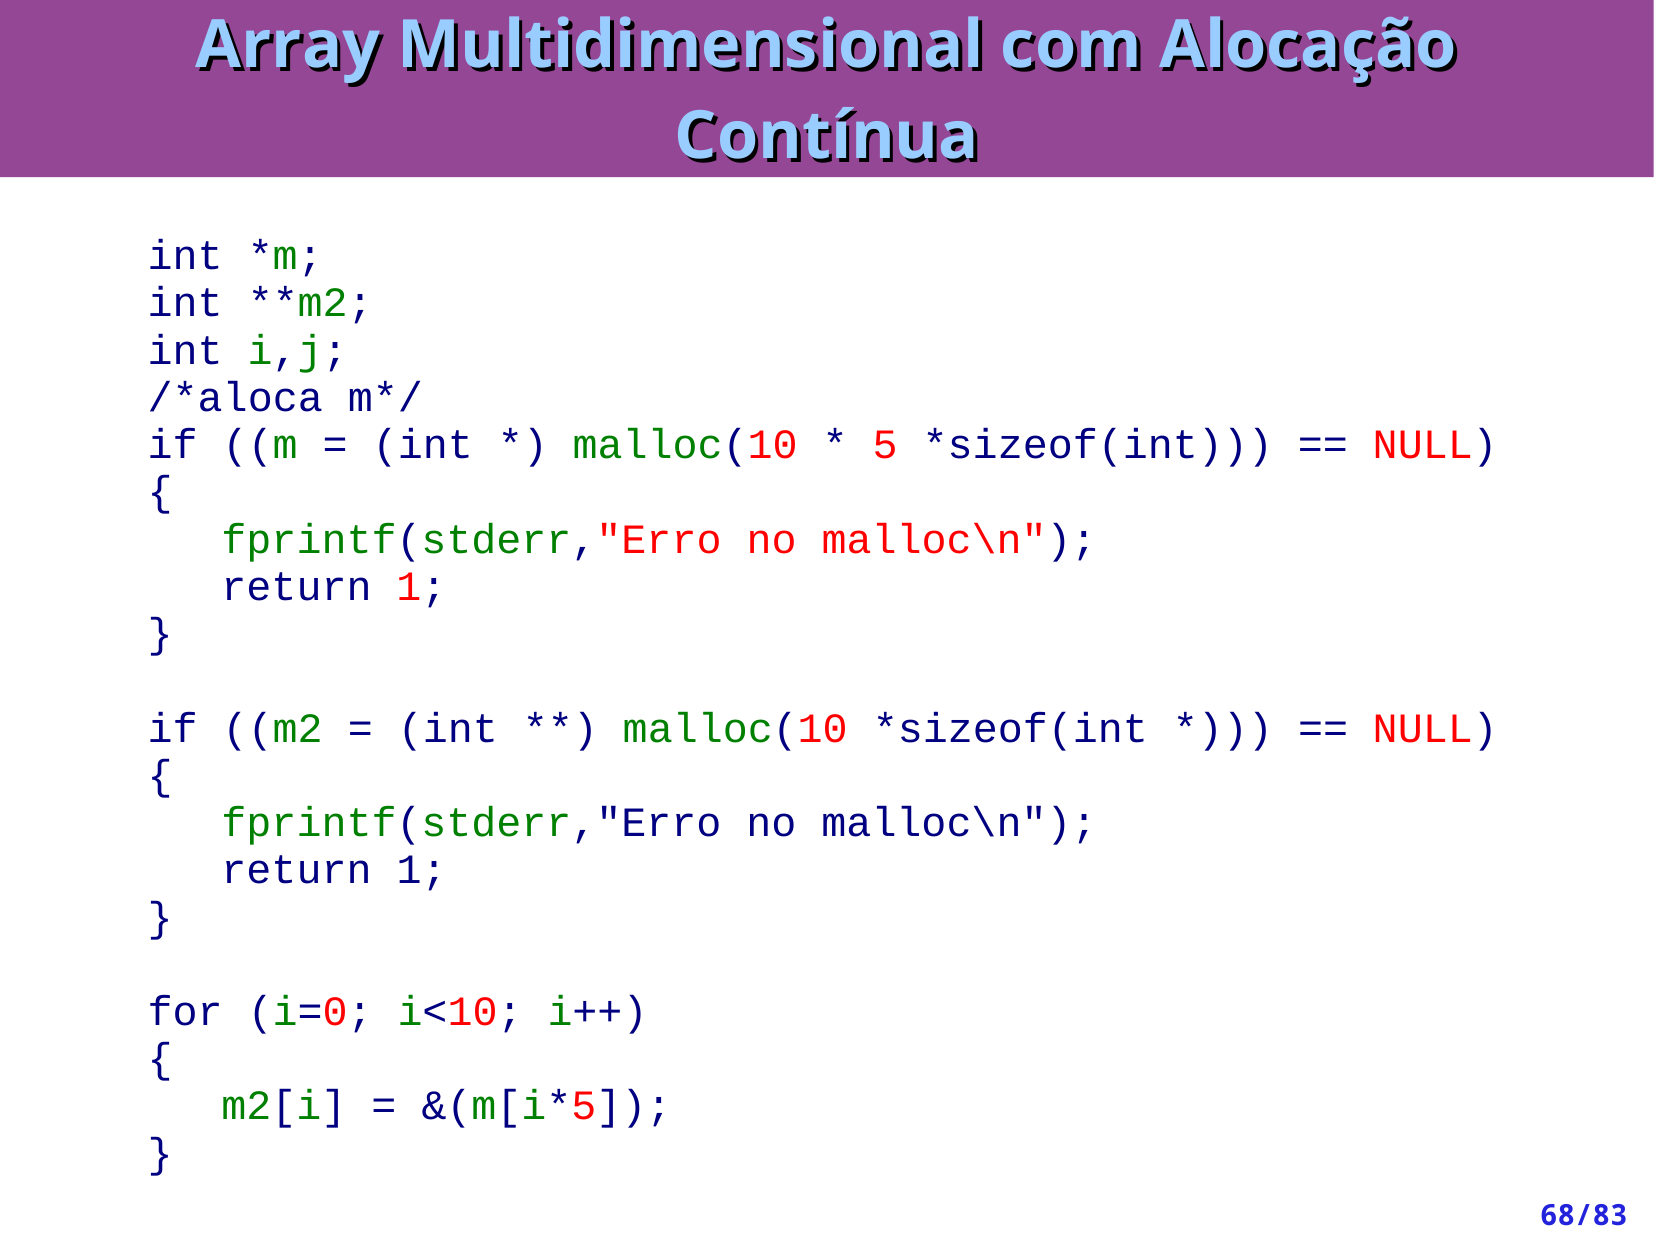

# Array Multidimensional com Alocação Contínua
	int *m;
	int **m2;
	int i,j;
	/*aloca m*/
	if ((m = (int *) malloc(10 * 5 *sizeof(int))) == NULL)
	{
		fprintf(stderr,"Erro no malloc\n");
		return 1;
	}
	if ((m2 = (int **) malloc(10 *sizeof(int *))) == NULL)
	{
		fprintf(stderr,"Erro no malloc\n");
		return 1;
	}
	for (i=0; i<10; i++)
	{
		m2[i] = &(m[i*5]);
	}
68